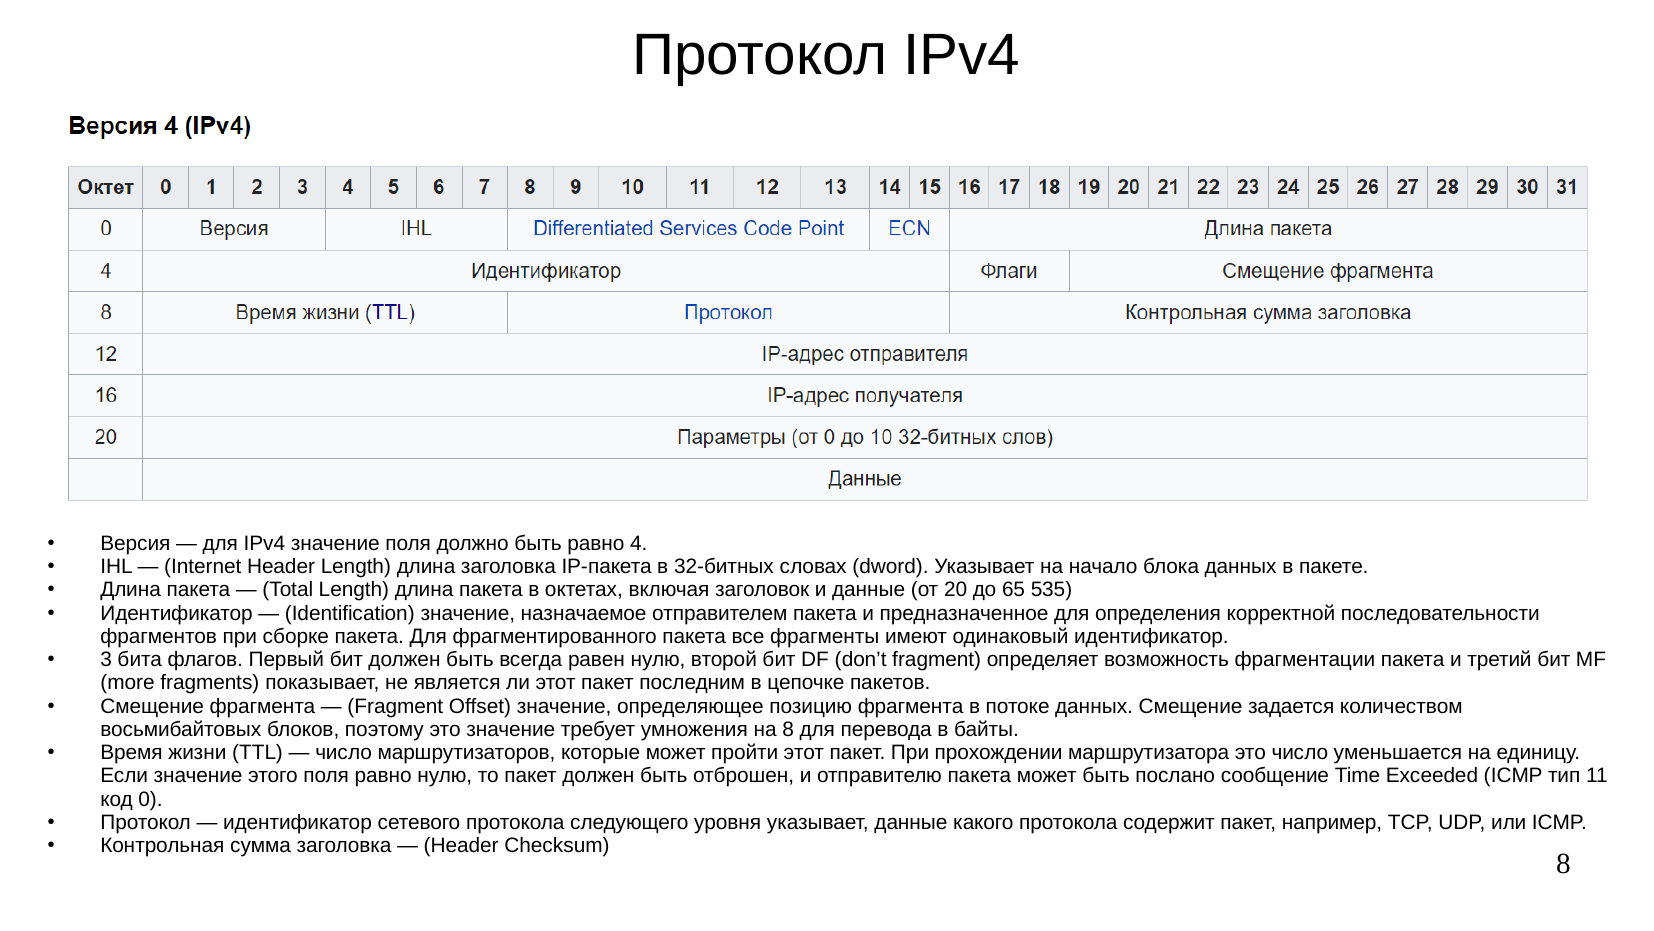

# Протокол IPv4
Версия — для IPv4 значение поля должно быть равно 4.
IHL — (Internet Header Length) длина заголовка IP-пакета в 32-битных словах (dword). Указывает на начало блока данных в пакете.
Длина пакета — (Total Length) длина пакета в октетах, включая заголовок и данные (от 20 до 65 535)
Идентификатор — (Identification) значение, назначаемое отправителем пакета и предназначенное для определения корректной последовательности фрагментов при сборке пакета. Для фрагментированного пакета все фрагменты имеют одинаковый идентификатор.
3 бита флагов. Первый бит должен быть всегда равен нулю, второй бит DF (don’t fragment) определяет возможность фрагментации пакета и третий бит MF (more fragments) показывает, не является ли этот пакет последним в цепочке пакетов.
Смещение фрагмента — (Fragment Offset) значение, определяющее позицию фрагмента в потоке данных. Смещение задается количеством восьмибайтовых блоков, поэтому это значение требует умножения на 8 для перевода в байты.
Время жизни (TTL) — число маршрутизаторов, которые может пройти этот пакет. При прохождении маршрутизатора это число уменьшается на единицу. Если значение этого поля равно нулю, то пакет должен быть отброшен, и отправителю пакета может быть послано сообщение Time Exceeded (ICMP тип 11 код 0).
Протокол — идентификатор сетевого протокола следующего уровня указывает, данные какого протокола содержит пакет, например, TCP, UDP, или ICMP.
Контрольная сумма заголовка — (Header Checksum)
8